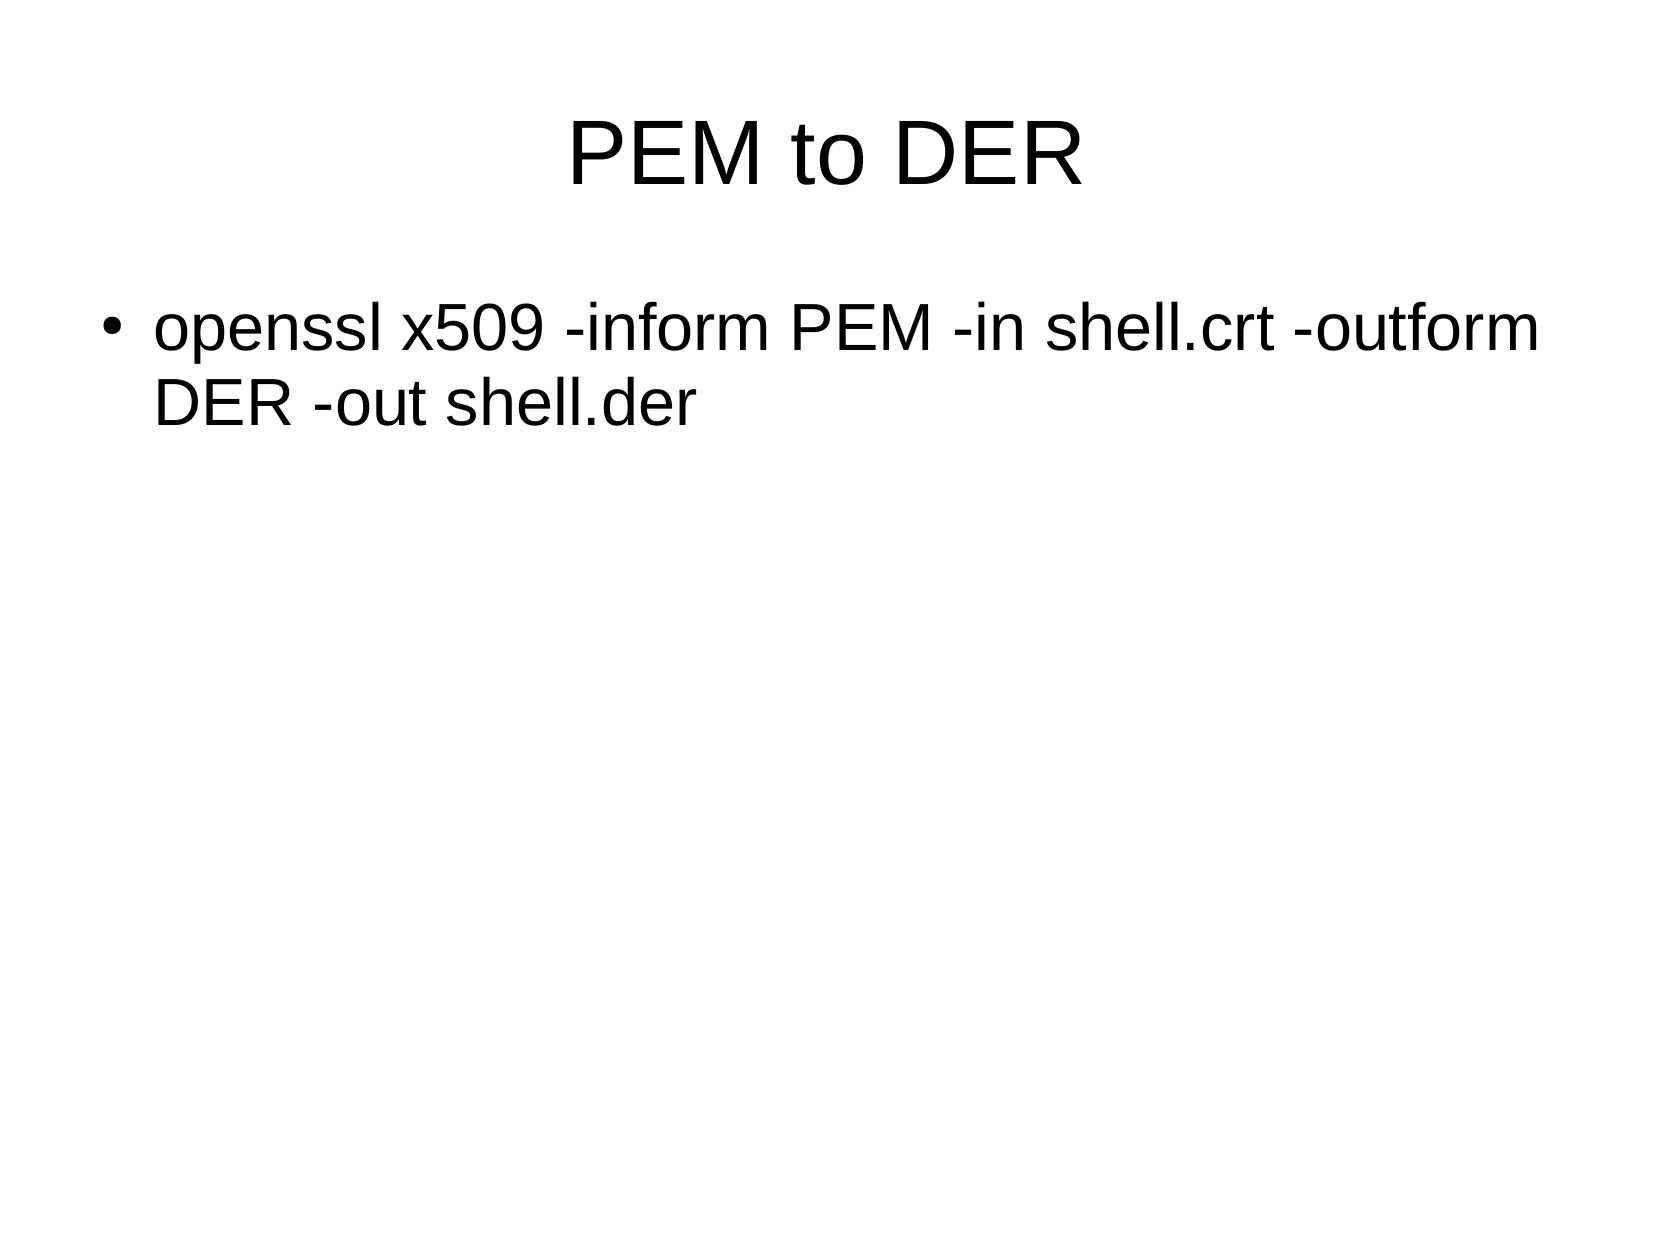

# PEM to DER
openssl x509 -inform PEM -in shell.crt -outform DER -out shell.der